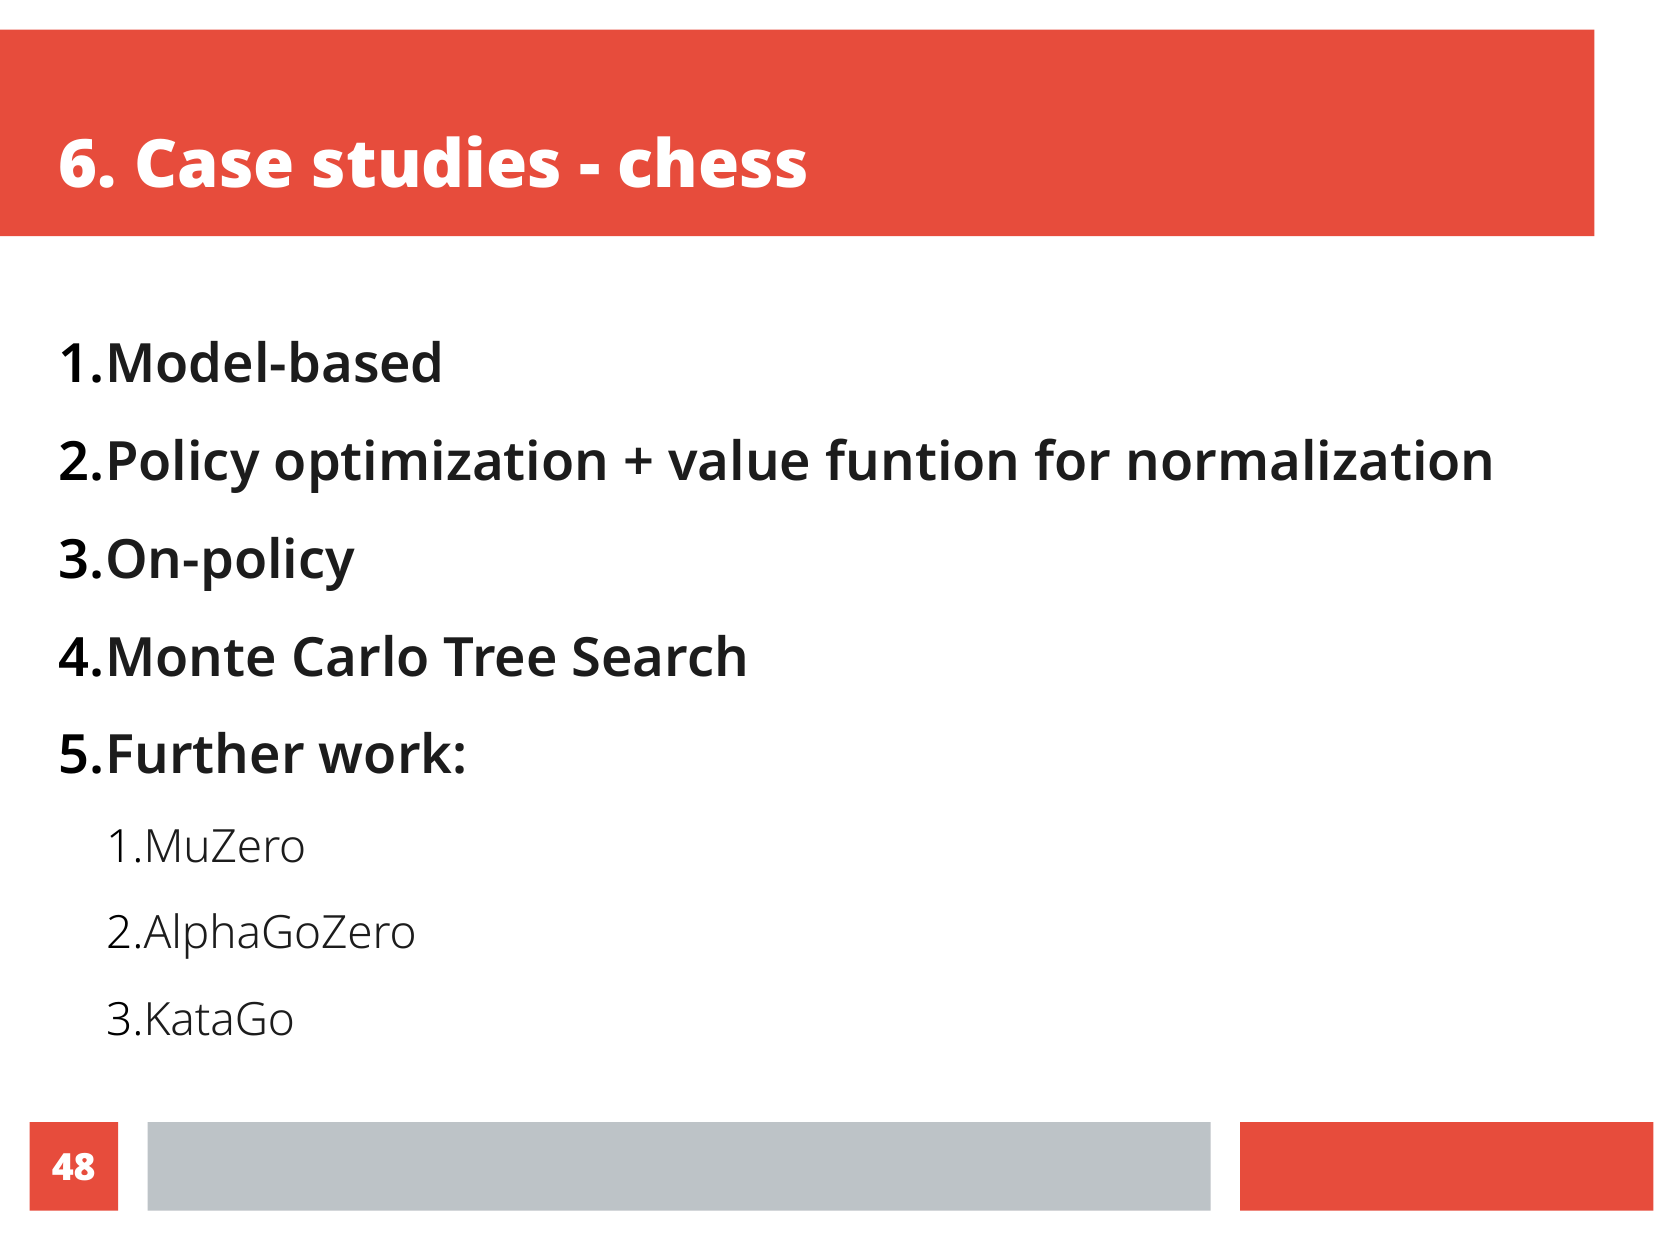

# 6. Case studies - chess
Model-based
Policy optimization + value funtion for normalization
On-policy
Monte Carlo Tree Search
Further work:
MuZero
AlphaGoZero
KataGo
48